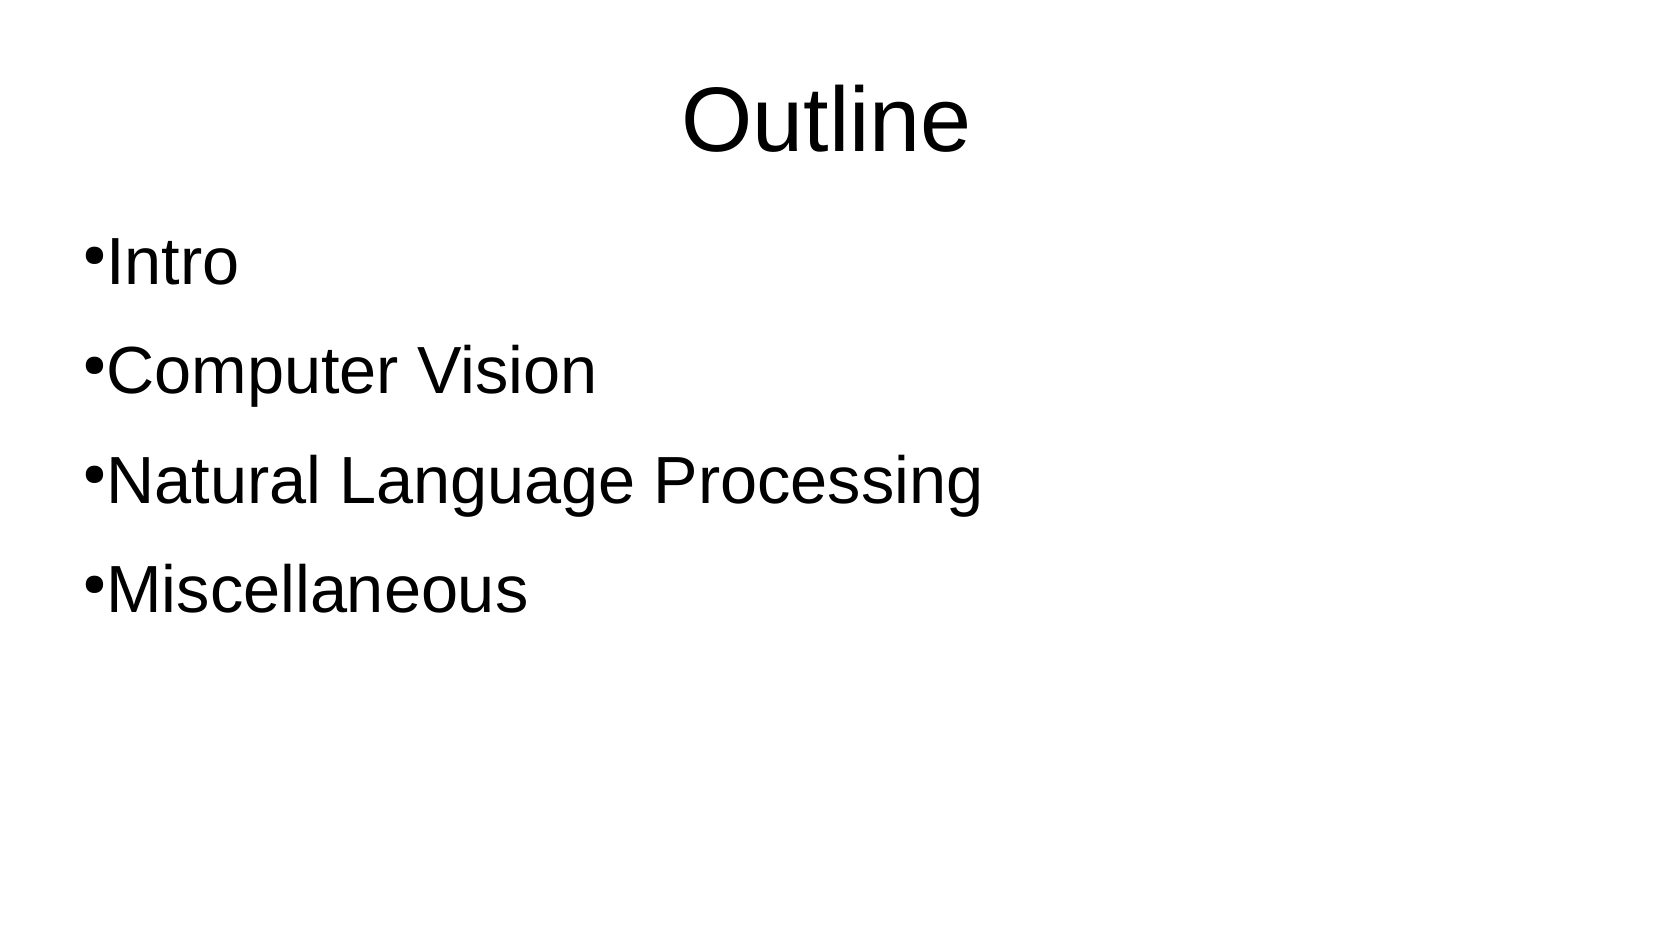

# Outline
Intro
Computer Vision
Natural Language Processing
Miscellaneous